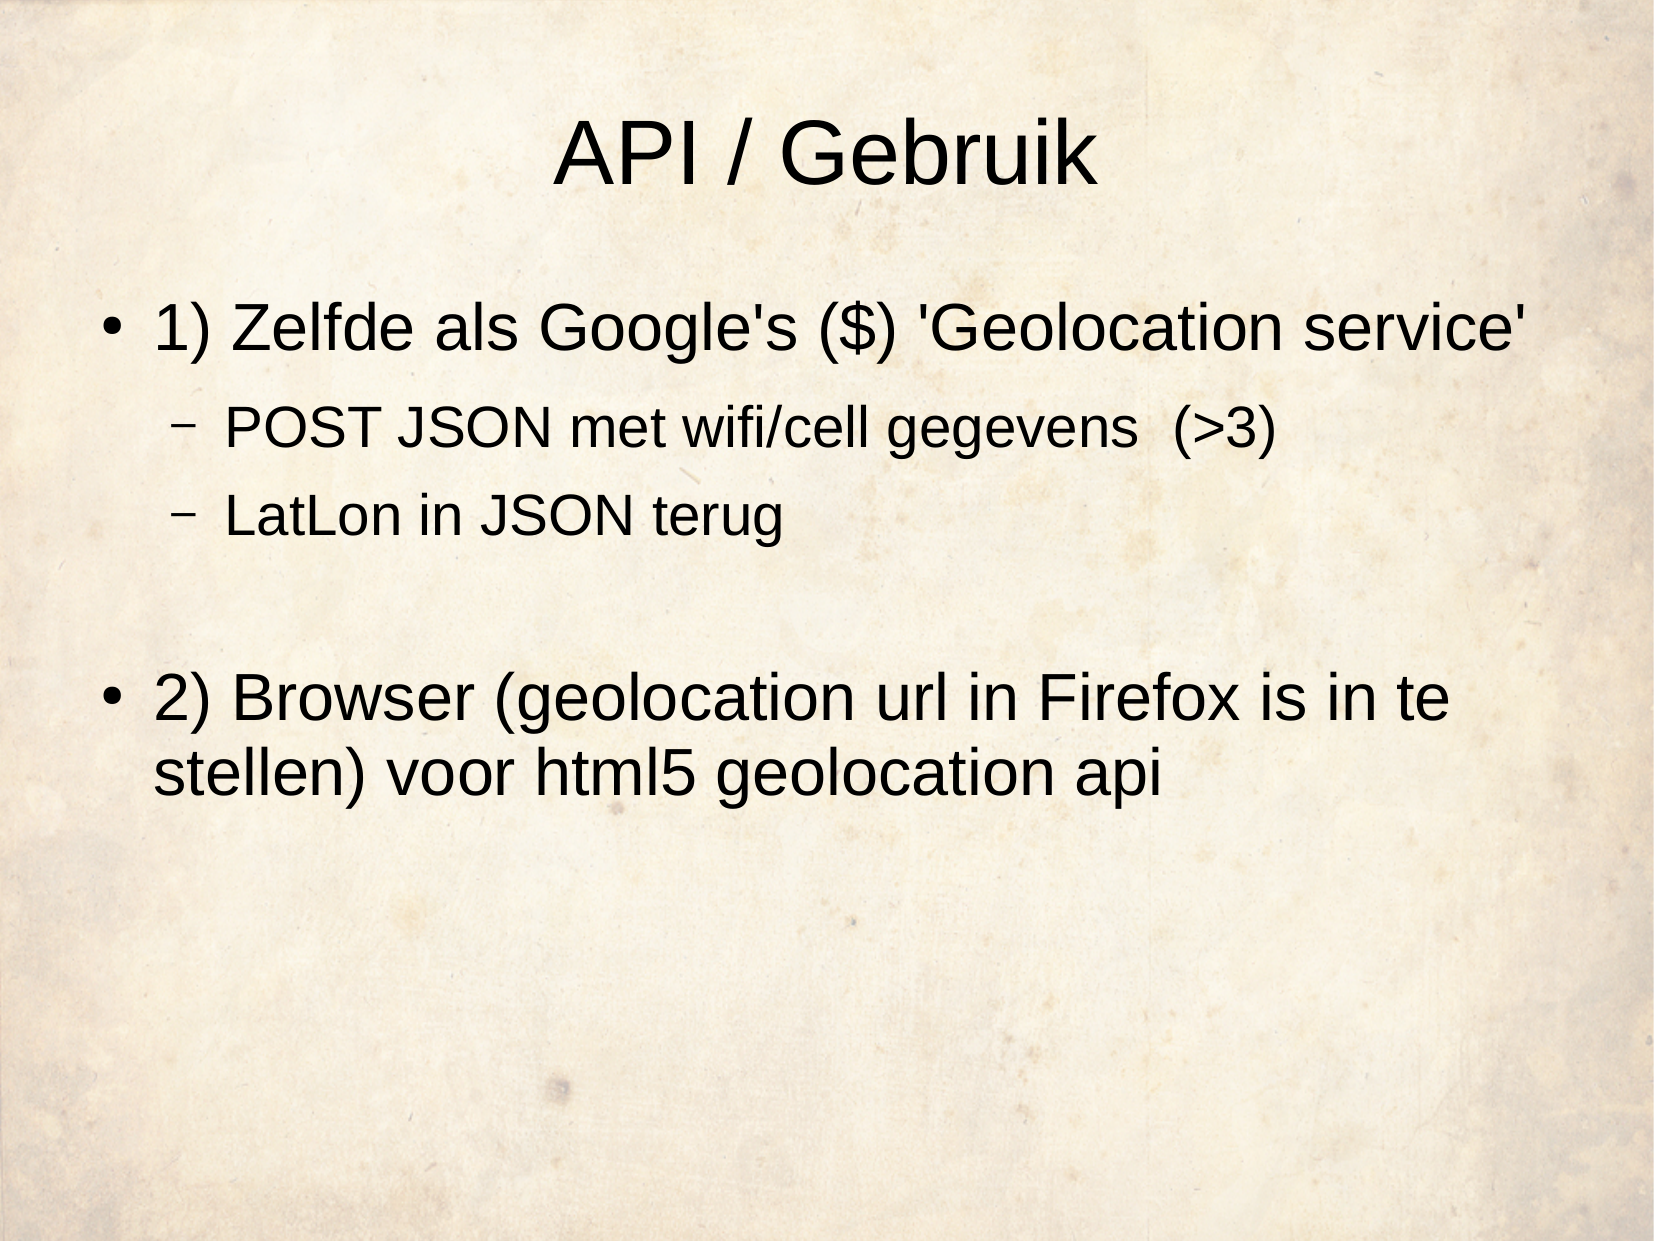

# API / Gebruik
1) Zelfde als Google's ($) 'Geolocation service'
POST JSON met wifi/cell gegevens (>3)
LatLon in JSON terug
2) Browser (geolocation url in Firefox is in te stellen) voor html5 geolocation api